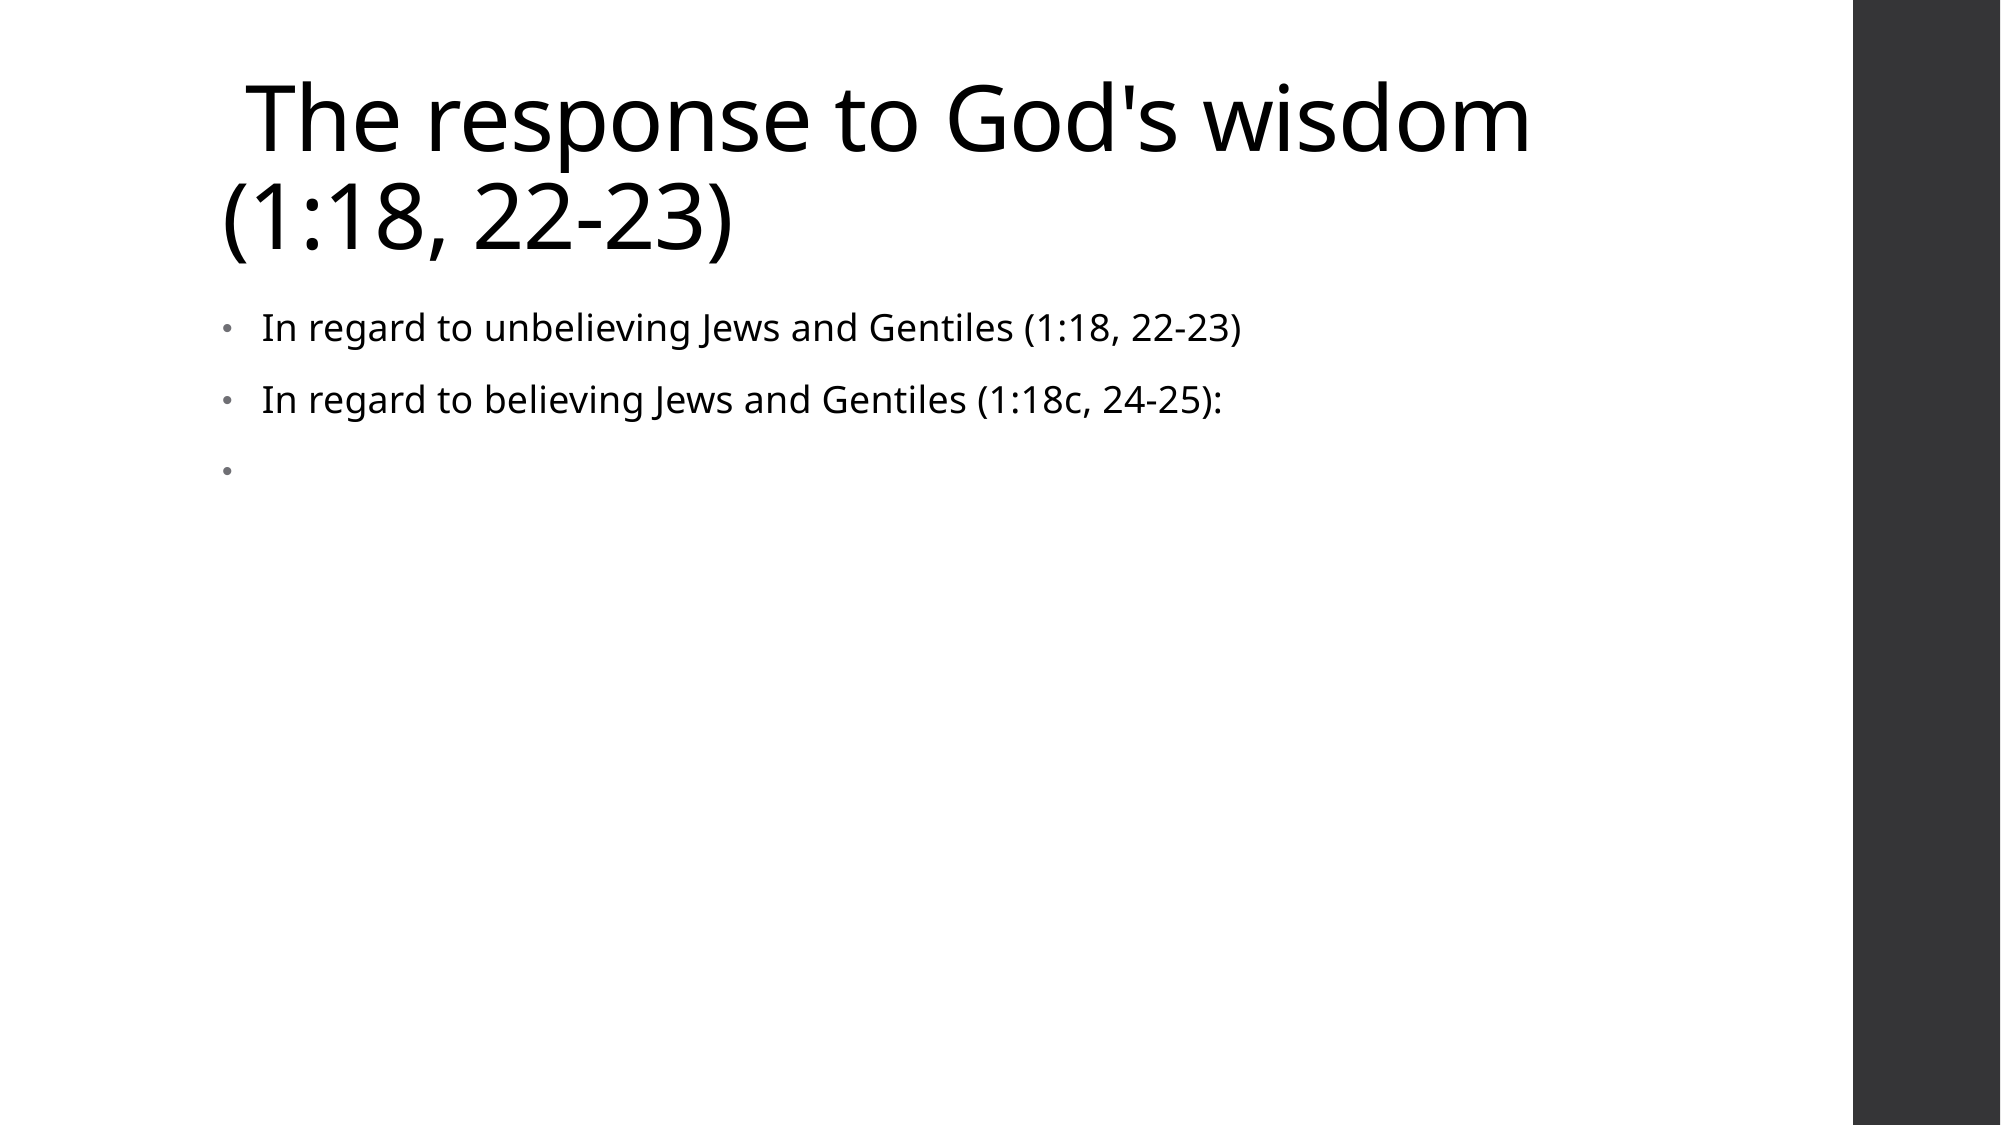

# The response to God's wisdom (1:18, 22-23)
 In regard to unbelieving Jews and Gentiles (1:18, 22-23)
 In regard to believing Jews and Gentiles (1:18c, 24-25):